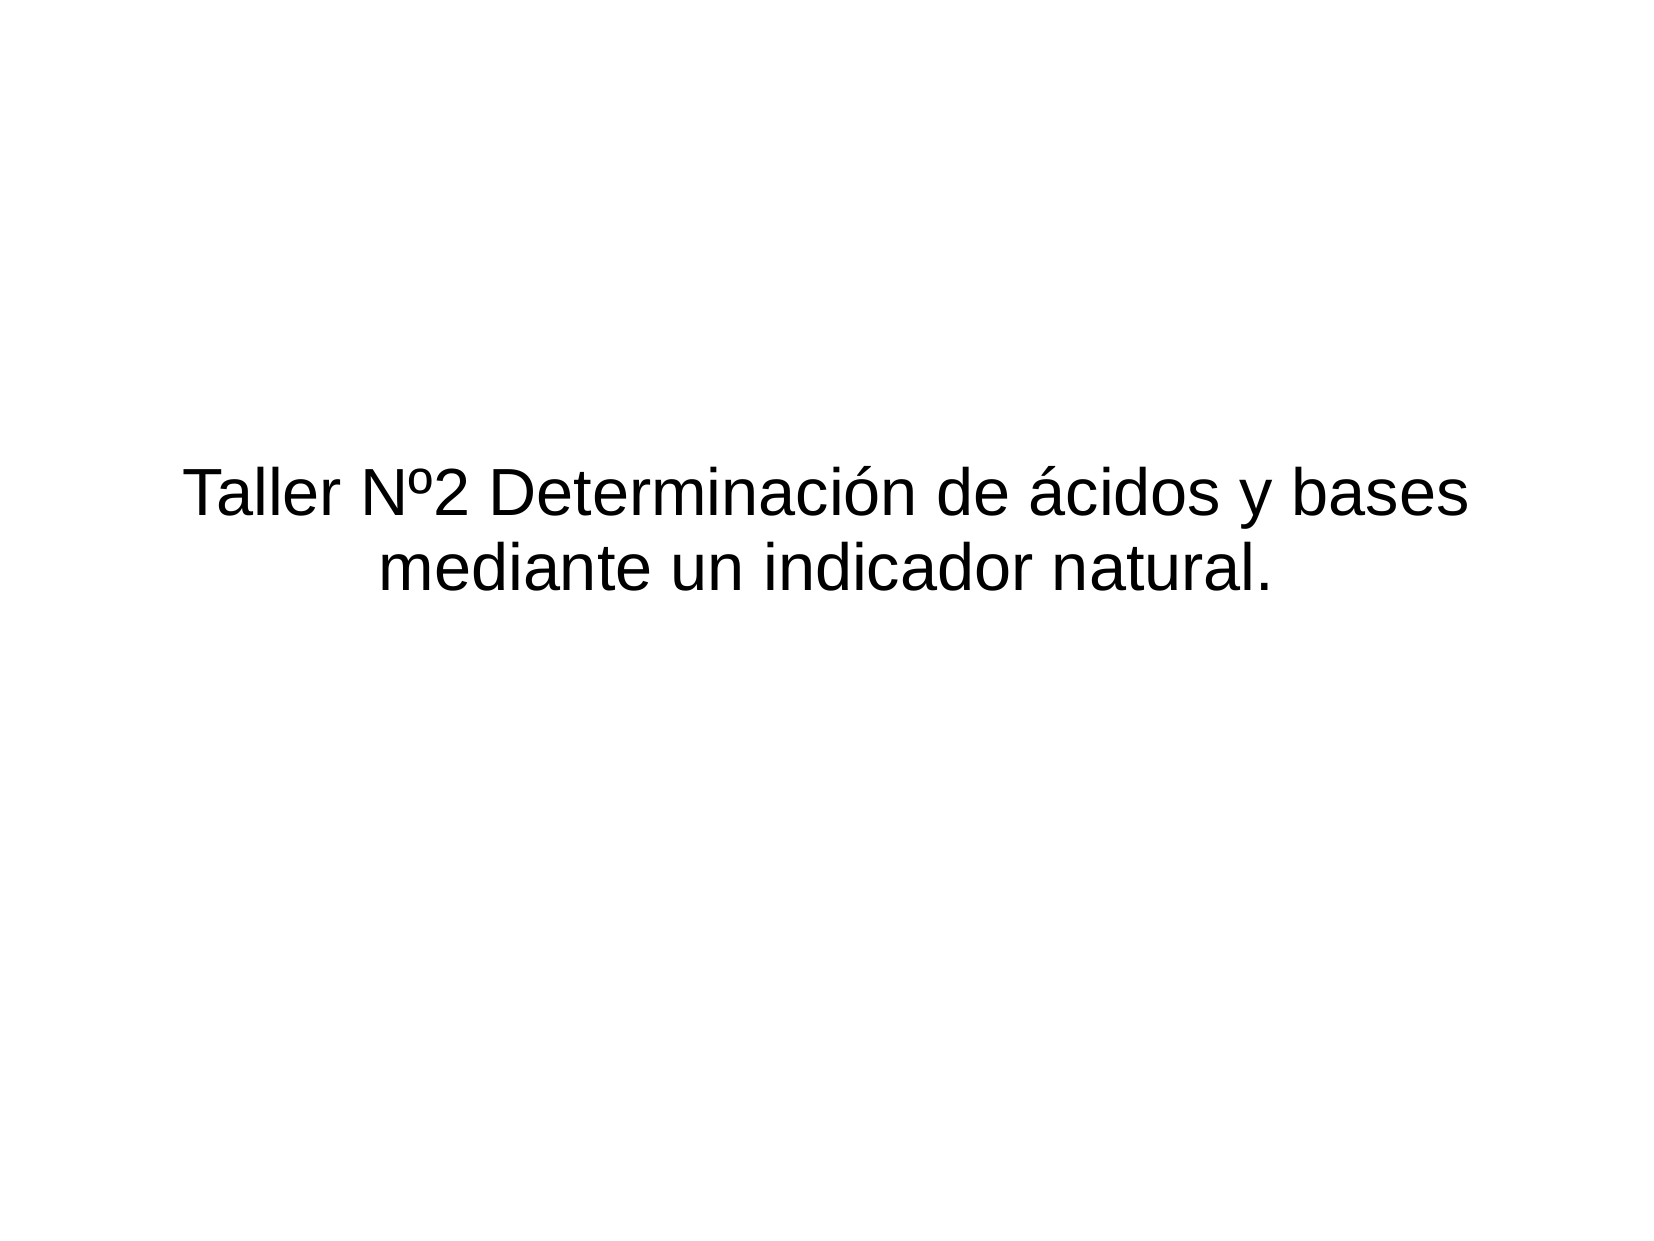

# Taller Nº2 Determinación de ácidos y bases mediante un indicador natural.